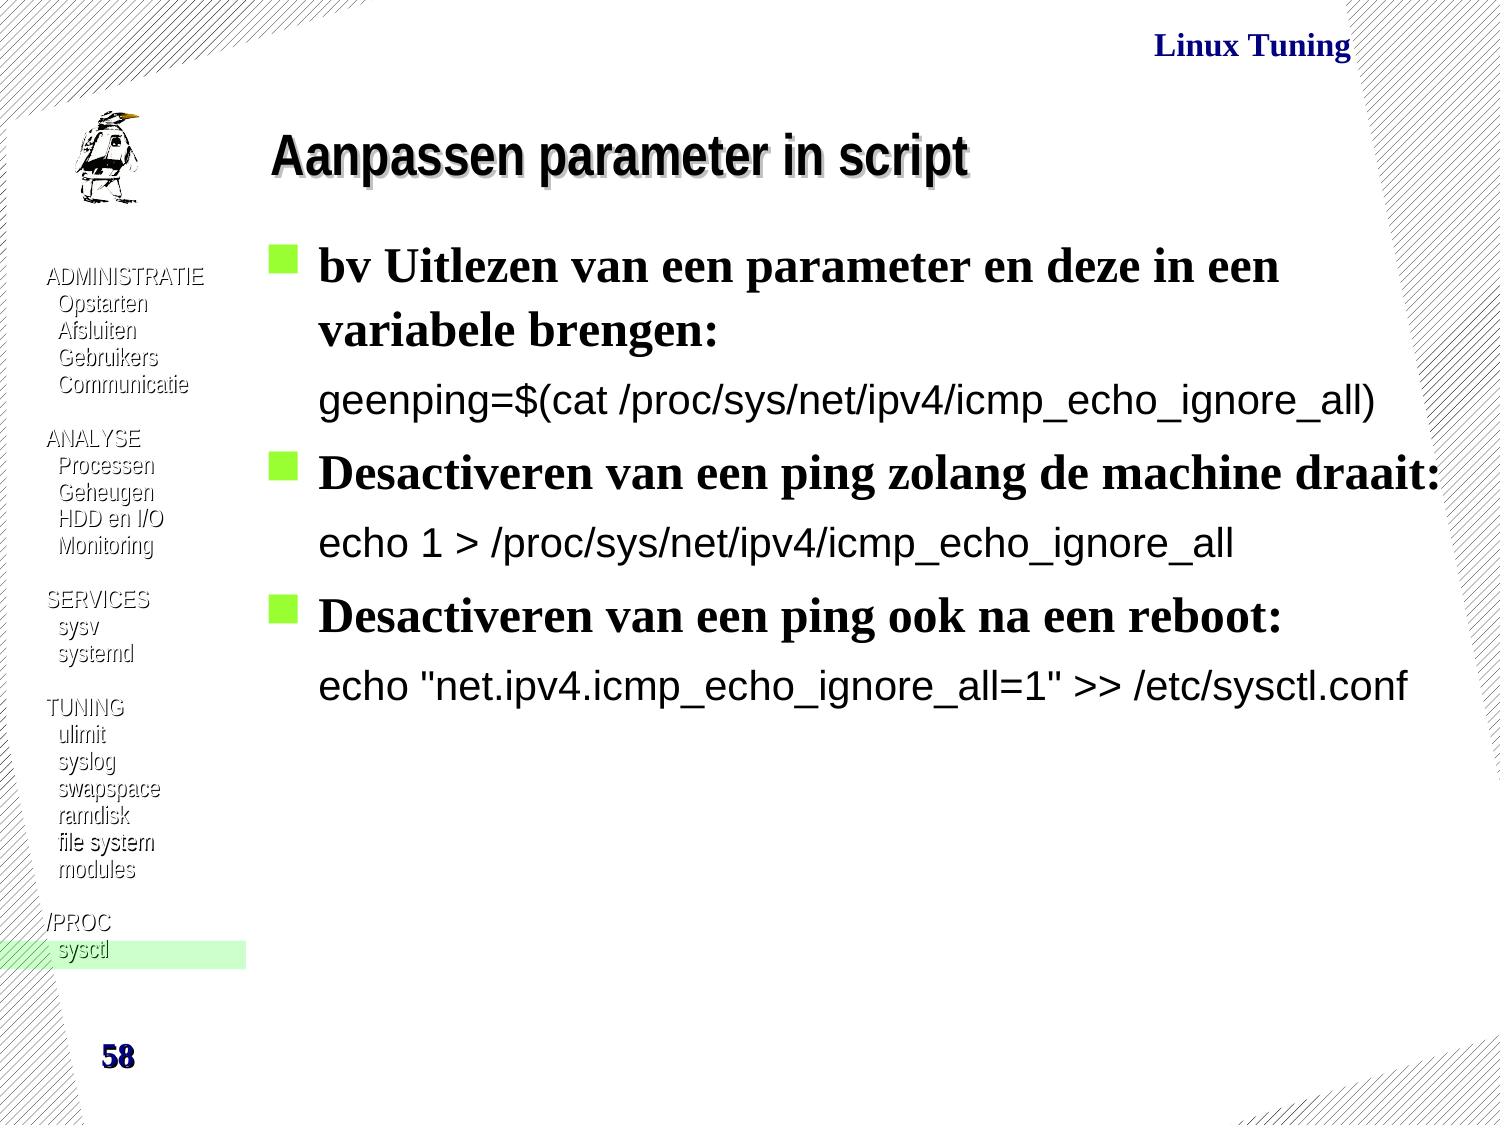

# Aanpassen parameter in script
bv Uitlezen van een parameter en deze in een variabele brengen:
geenping=$(cat /proc/sys/net/ipv4/icmp_echo_ignore_all)
Desactiveren van een ping zolang de machine draait:
echo 1 > /proc/sys/net/ipv4/icmp_echo_ignore_all
Desactiveren van een ping ook na een reboot:
echo "net.ipv4.icmp_echo_ignore_all=1" >> /etc/sysctl.conf